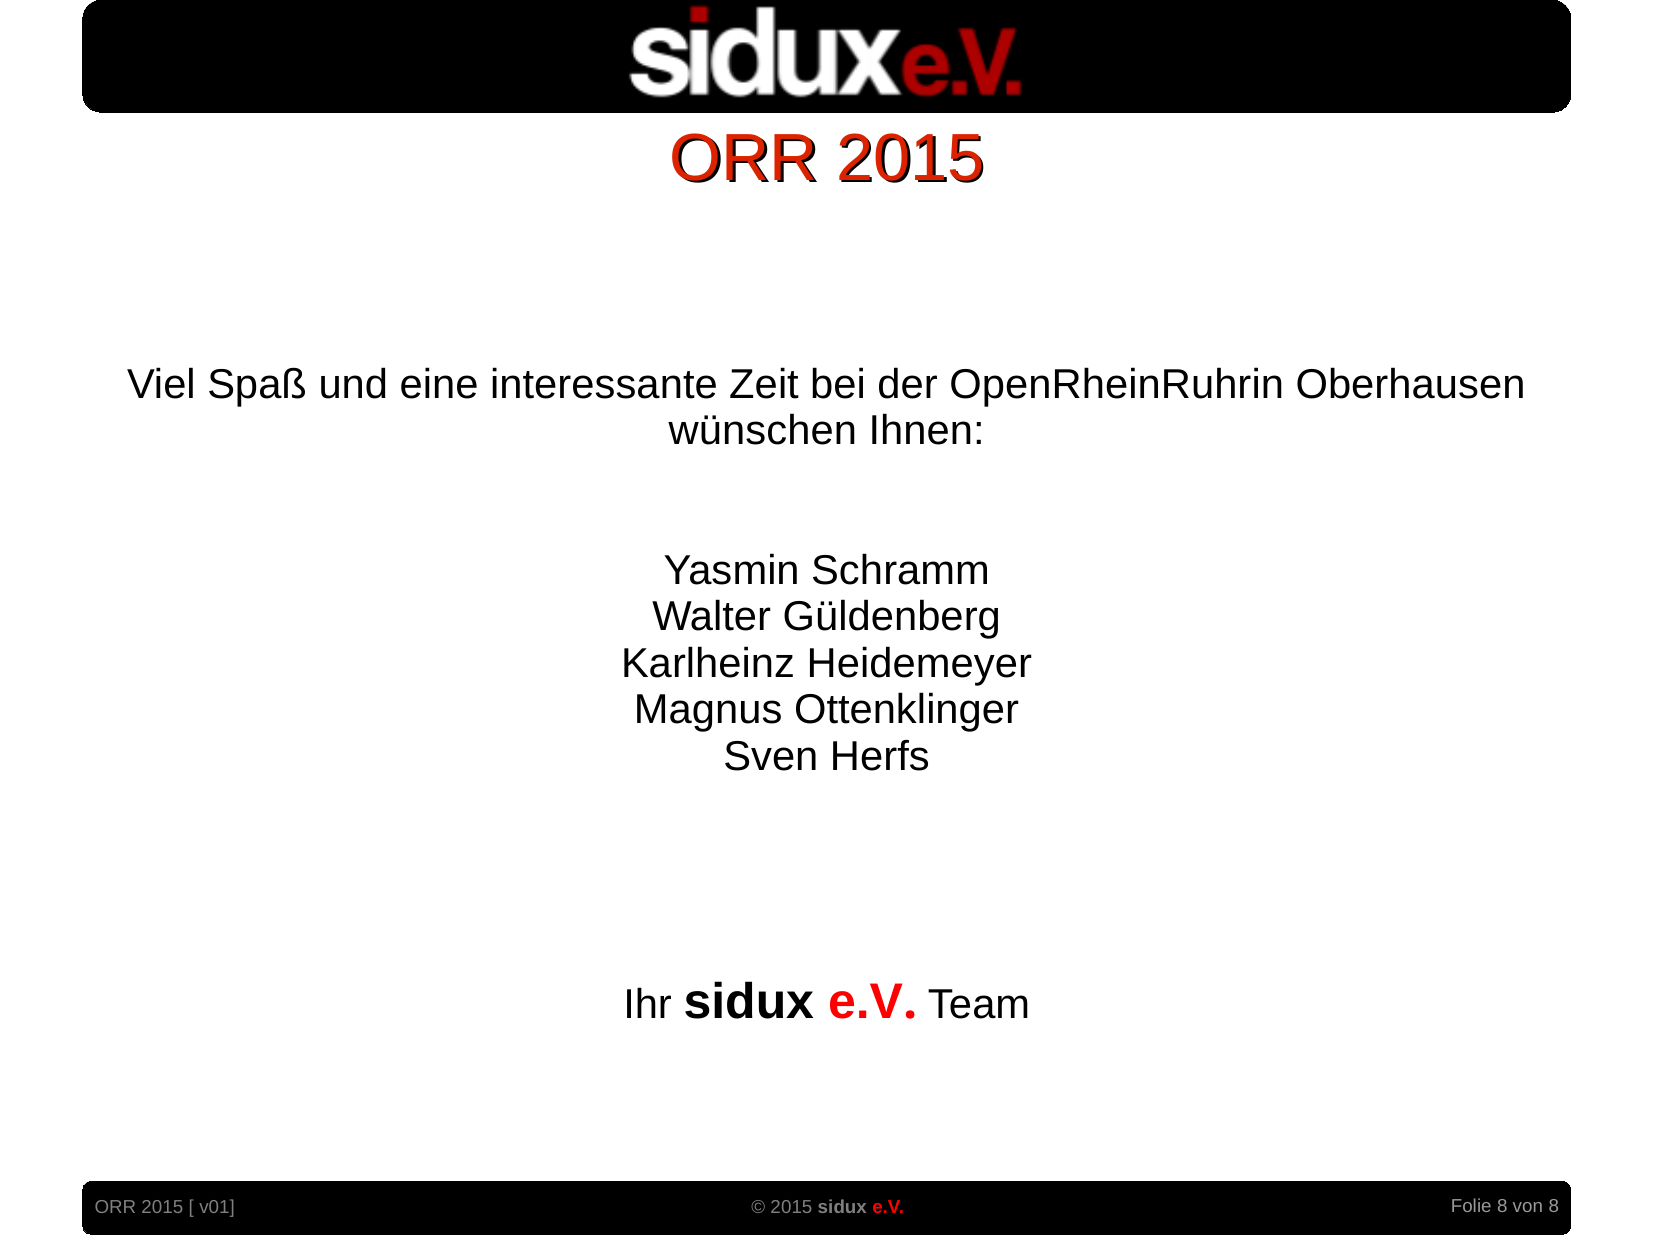

ORR 2015
Viel Spaß und eine interessante Zeit bei der OpenRheinRuhrin Oberhausen wünschen Ihnen:
Yasmin Schramm
Walter Güldenberg
Karlheinz Heidemeyer
Magnus Ottenklinger
Sven Herfs
Ihr sidux e.V. Team